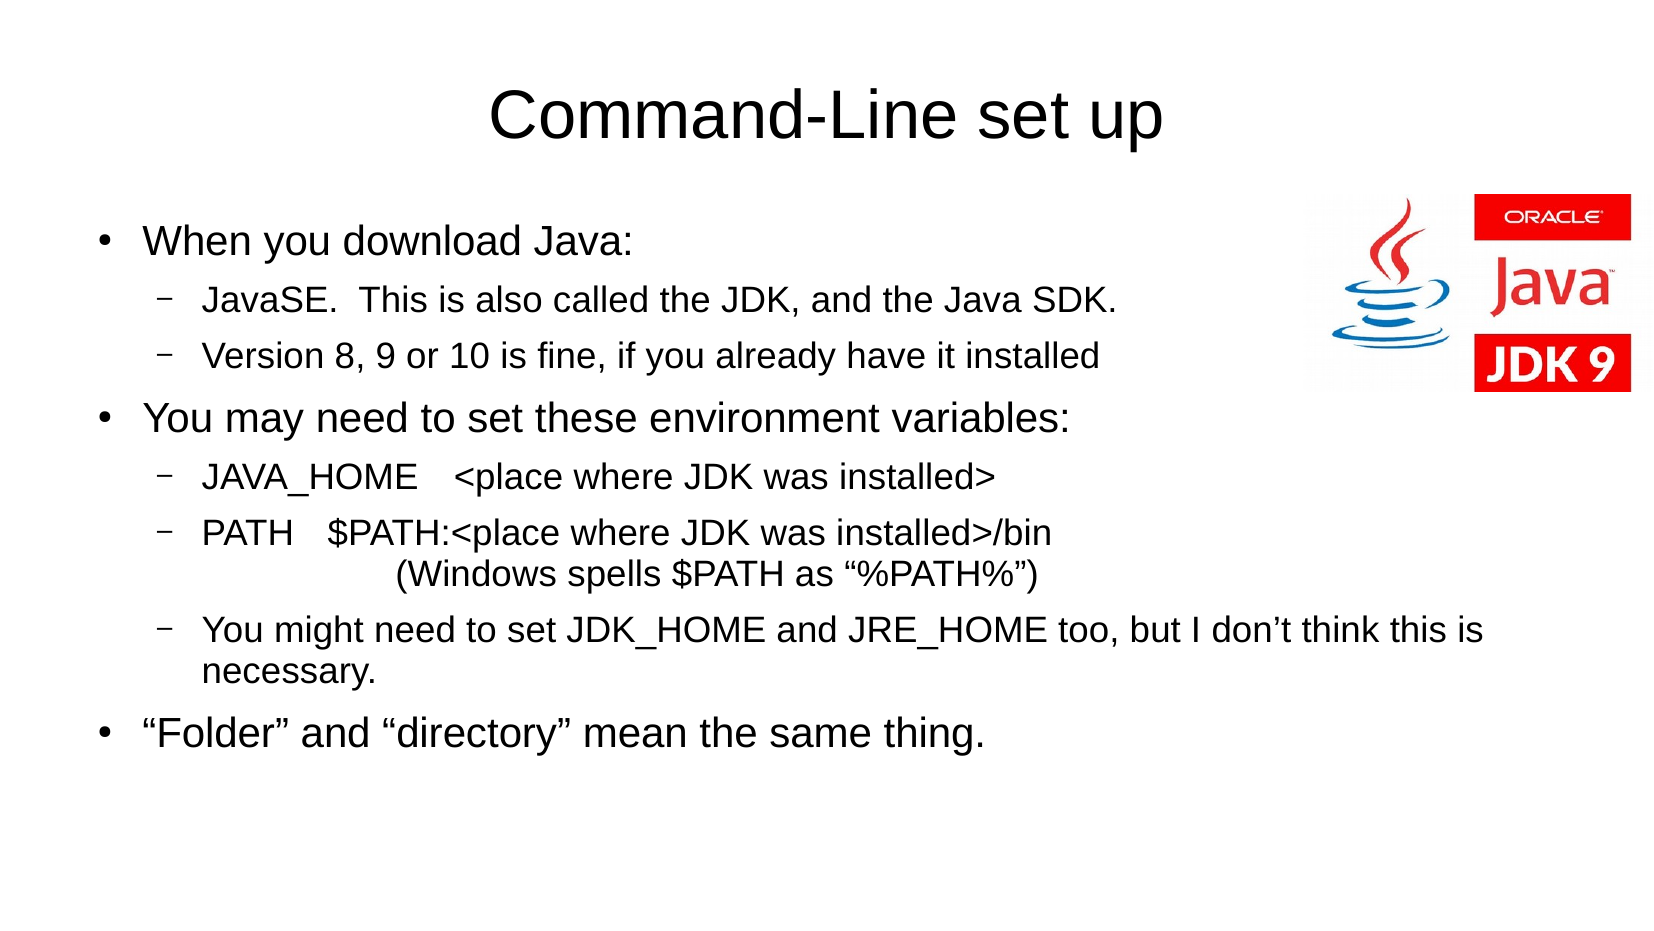

# Command-Line set up
When you download Java:
JavaSE. This is also called the JDK, and the Java SDK.
Version 8, 9 or 10 is fine, if you already have it installed
You may need to set these environment variables:
JAVA_HOME		<place where JDK was installed>
PATH				$PATH:<place where JDK was installed>/bin
 (Windows spells $PATH as “%PATH%”)
You might need to set JDK_HOME and JRE_HOME too, but I don’t think this is necessary.
“Folder” and “directory” mean the same thing.